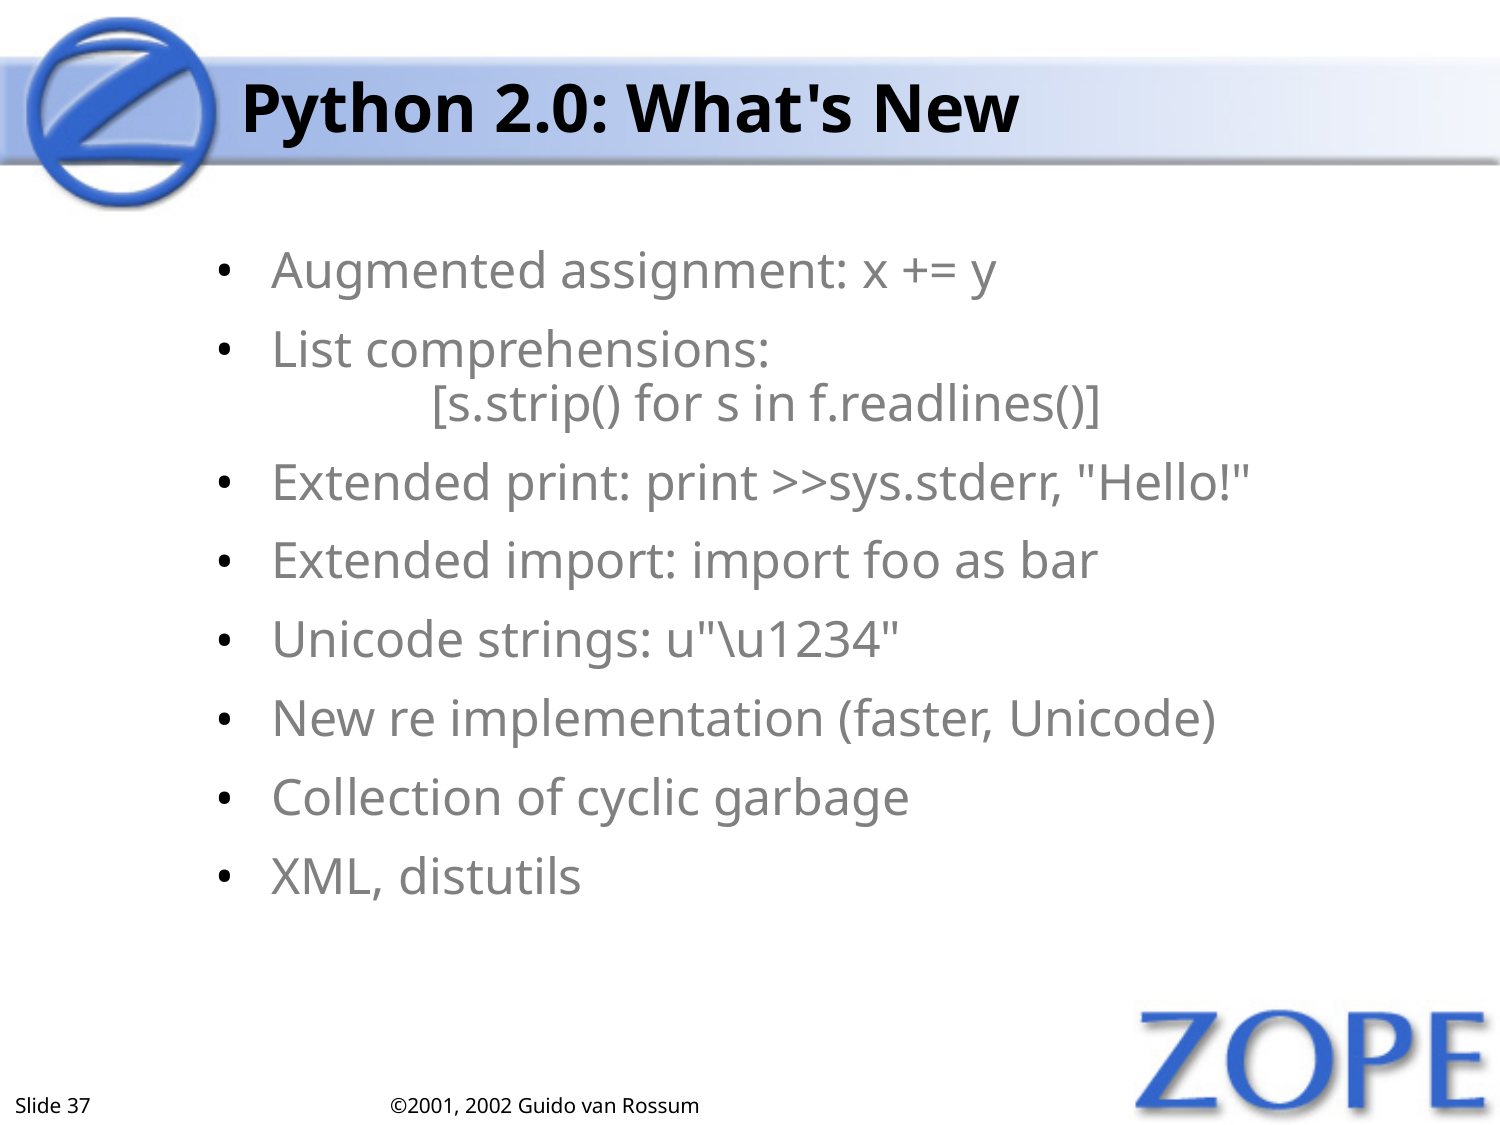

# Python 2.0: What's New
Augmented assignment: x += y
List comprehensions:
 [s.strip() for s in f.readlines()]
Extended print: print >>sys.stderr, "Hello!"
Extended import: import foo as bar
Unicode strings: u"\u1234"
New re implementation (faster, Unicode)
Collection of cyclic garbage
XML, distutils